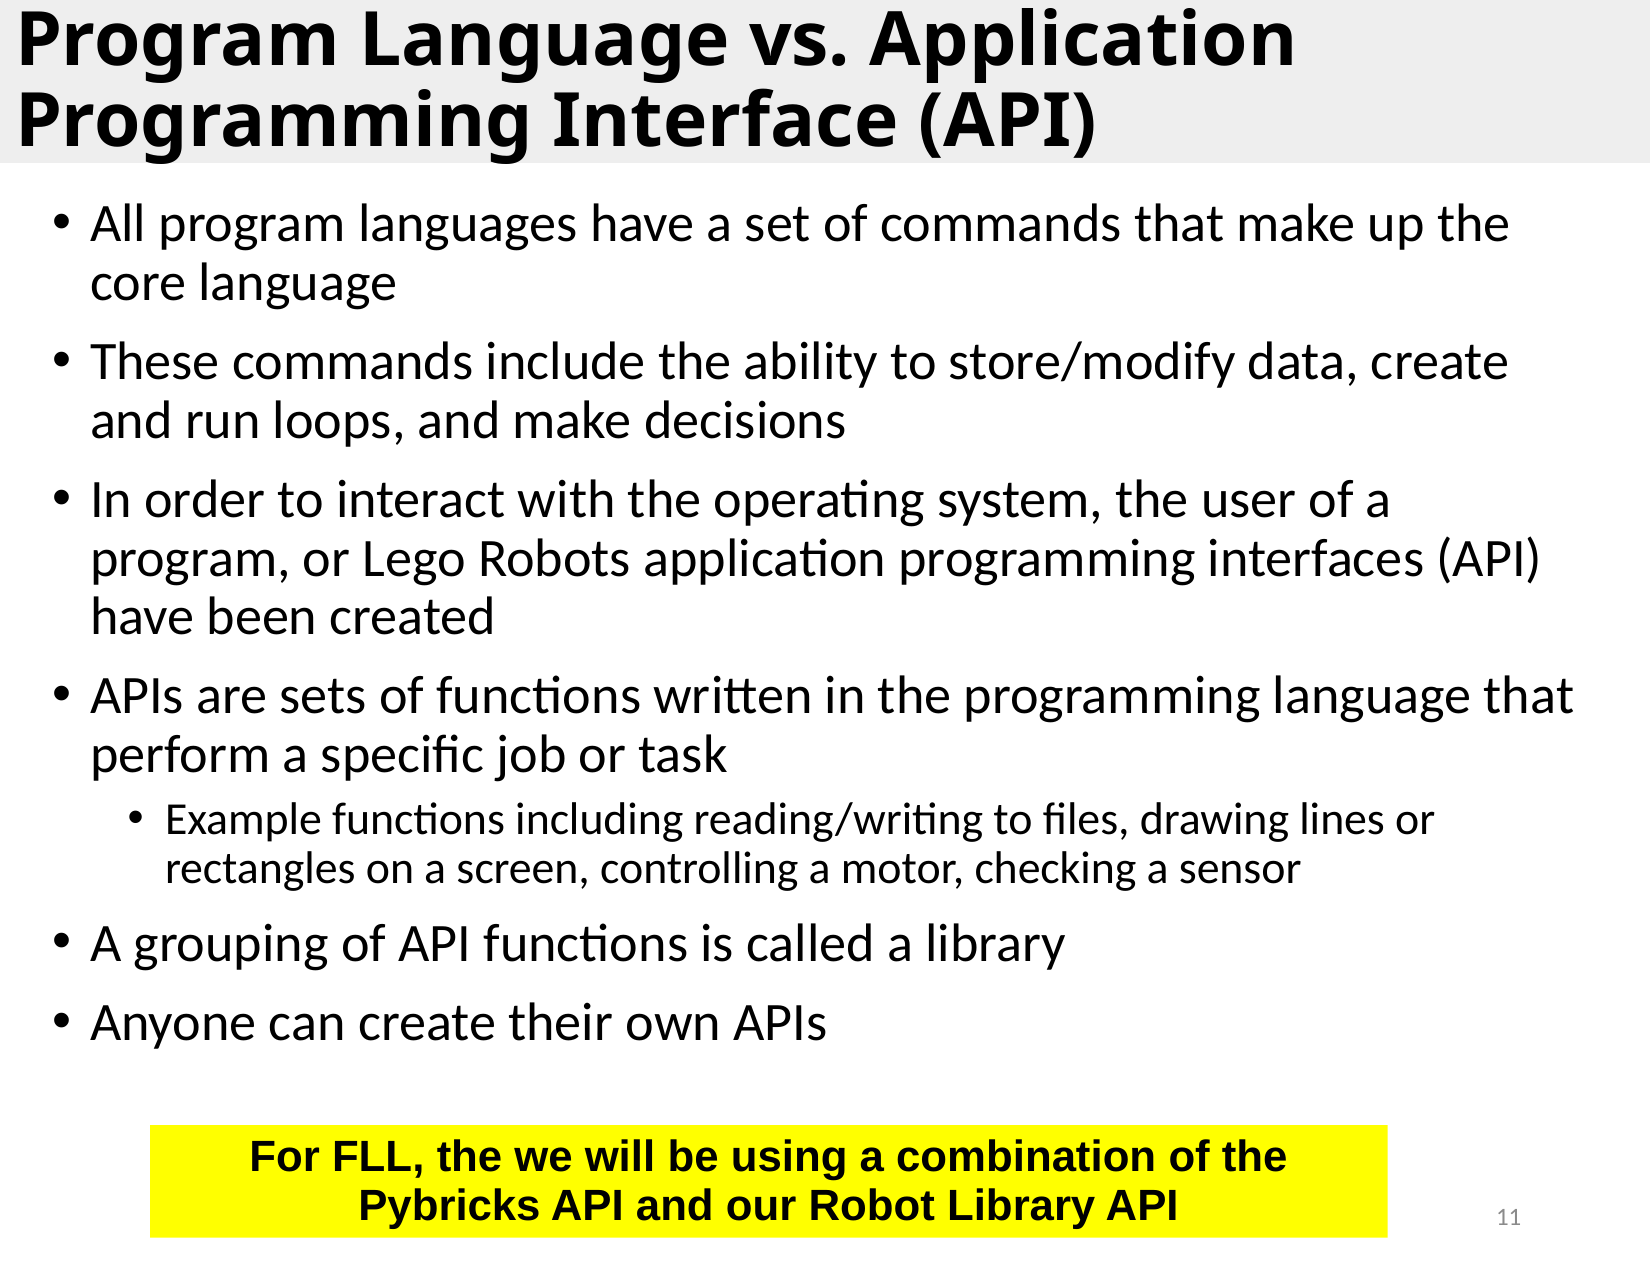

# Program Language vs. Application Programming Interface (API)
All program languages have a set of commands that make up the core language
These commands include the ability to store/modify data, create and run loops, and make decisions
In order to interact with the operating system, the user of a program, or Lego Robots application programming interfaces (API) have been created
APIs are sets of functions written in the programming language that perform a specific job or task
Example functions including reading/writing to files, drawing lines or rectangles on a screen, controlling a motor, checking a sensor
A grouping of API functions is called a library
Anyone can create their own APIs
For FLL, the we will be using a combination of the Pybricks API and our Robot Library API
11